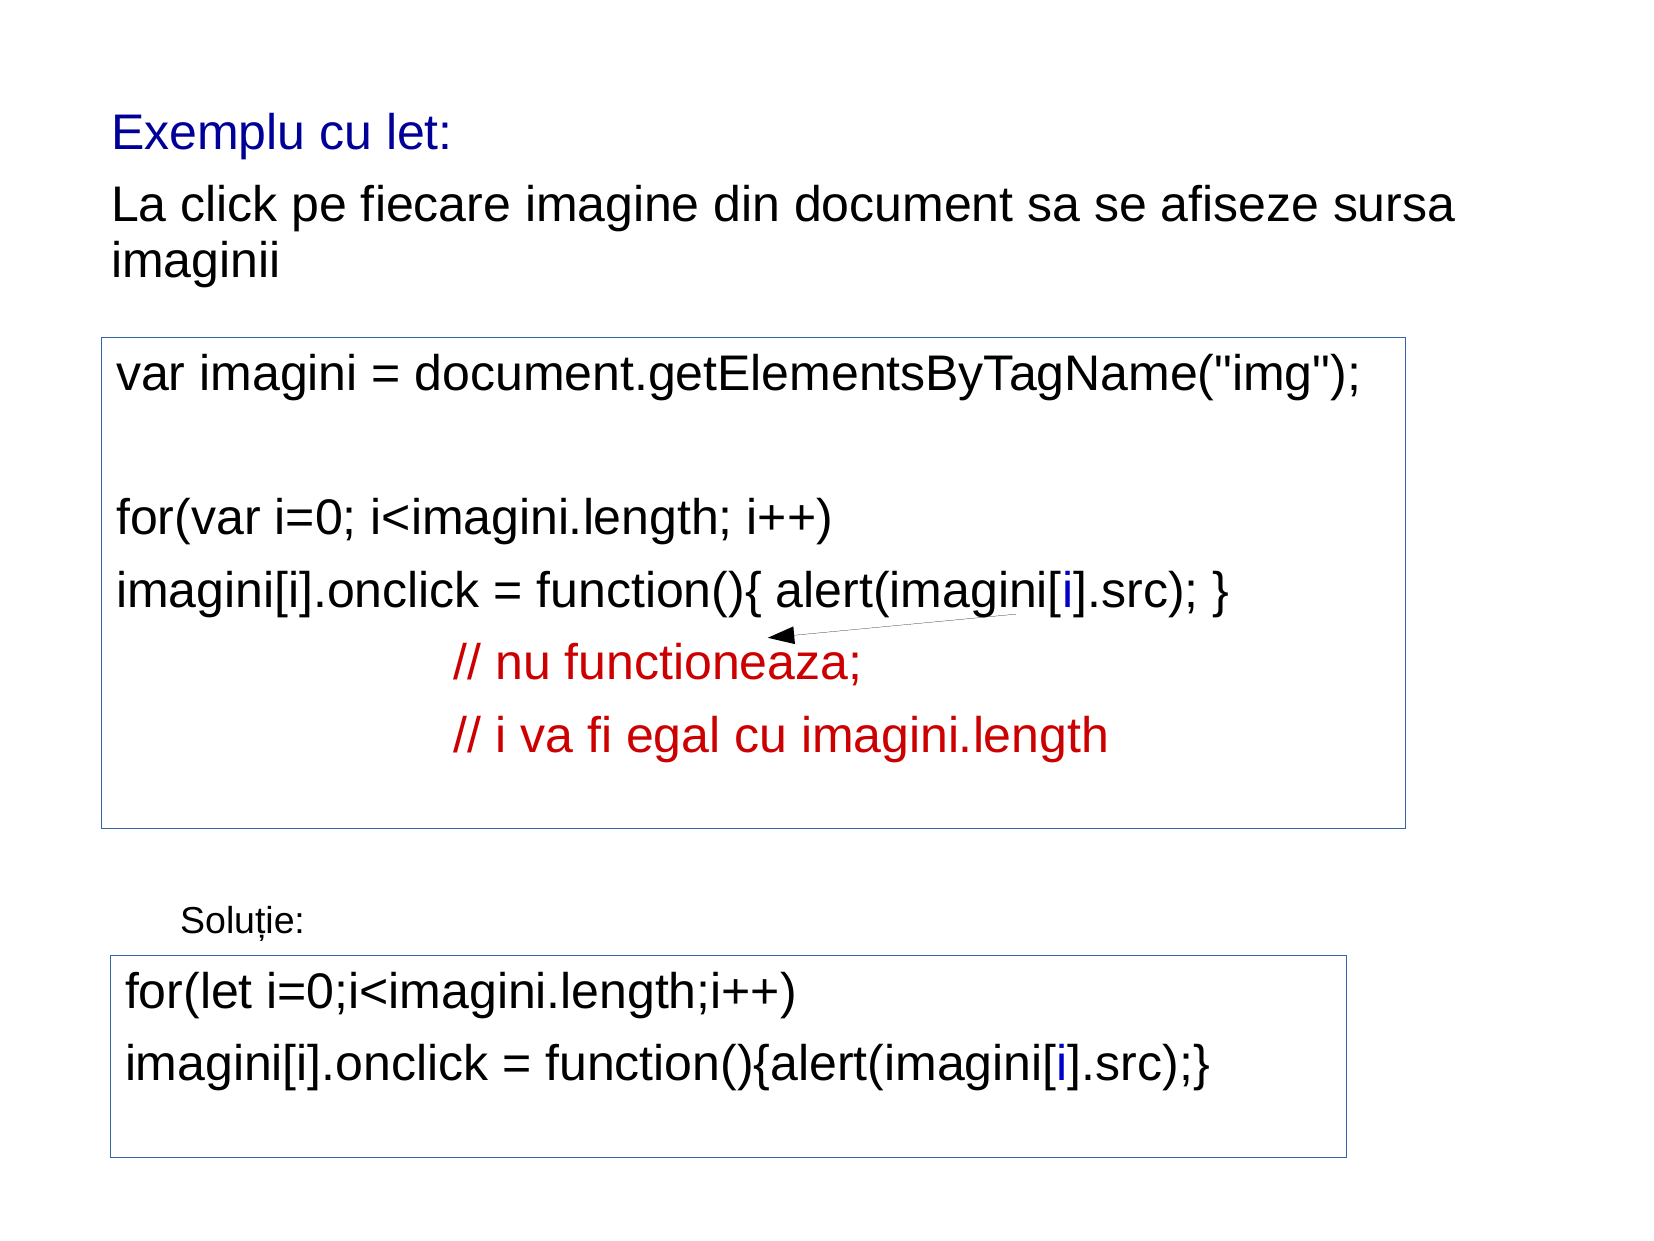

Exemplu cu let:
La click pe fiecare imagine din document sa se afiseze sursa imaginii
var imagini = document.getElementsByTagName("img");
for(var i=0; i<imagini.length; i++)
imagini[i].onclick = function(){ alert(imagini[i].src); }
// nu functioneaza;
// i va fi egal cu imagini.length
Soluție:
for(let i=0;i<imagini.length;i++)
imagini[i].onclick = function(){alert(imagini[i].src);}